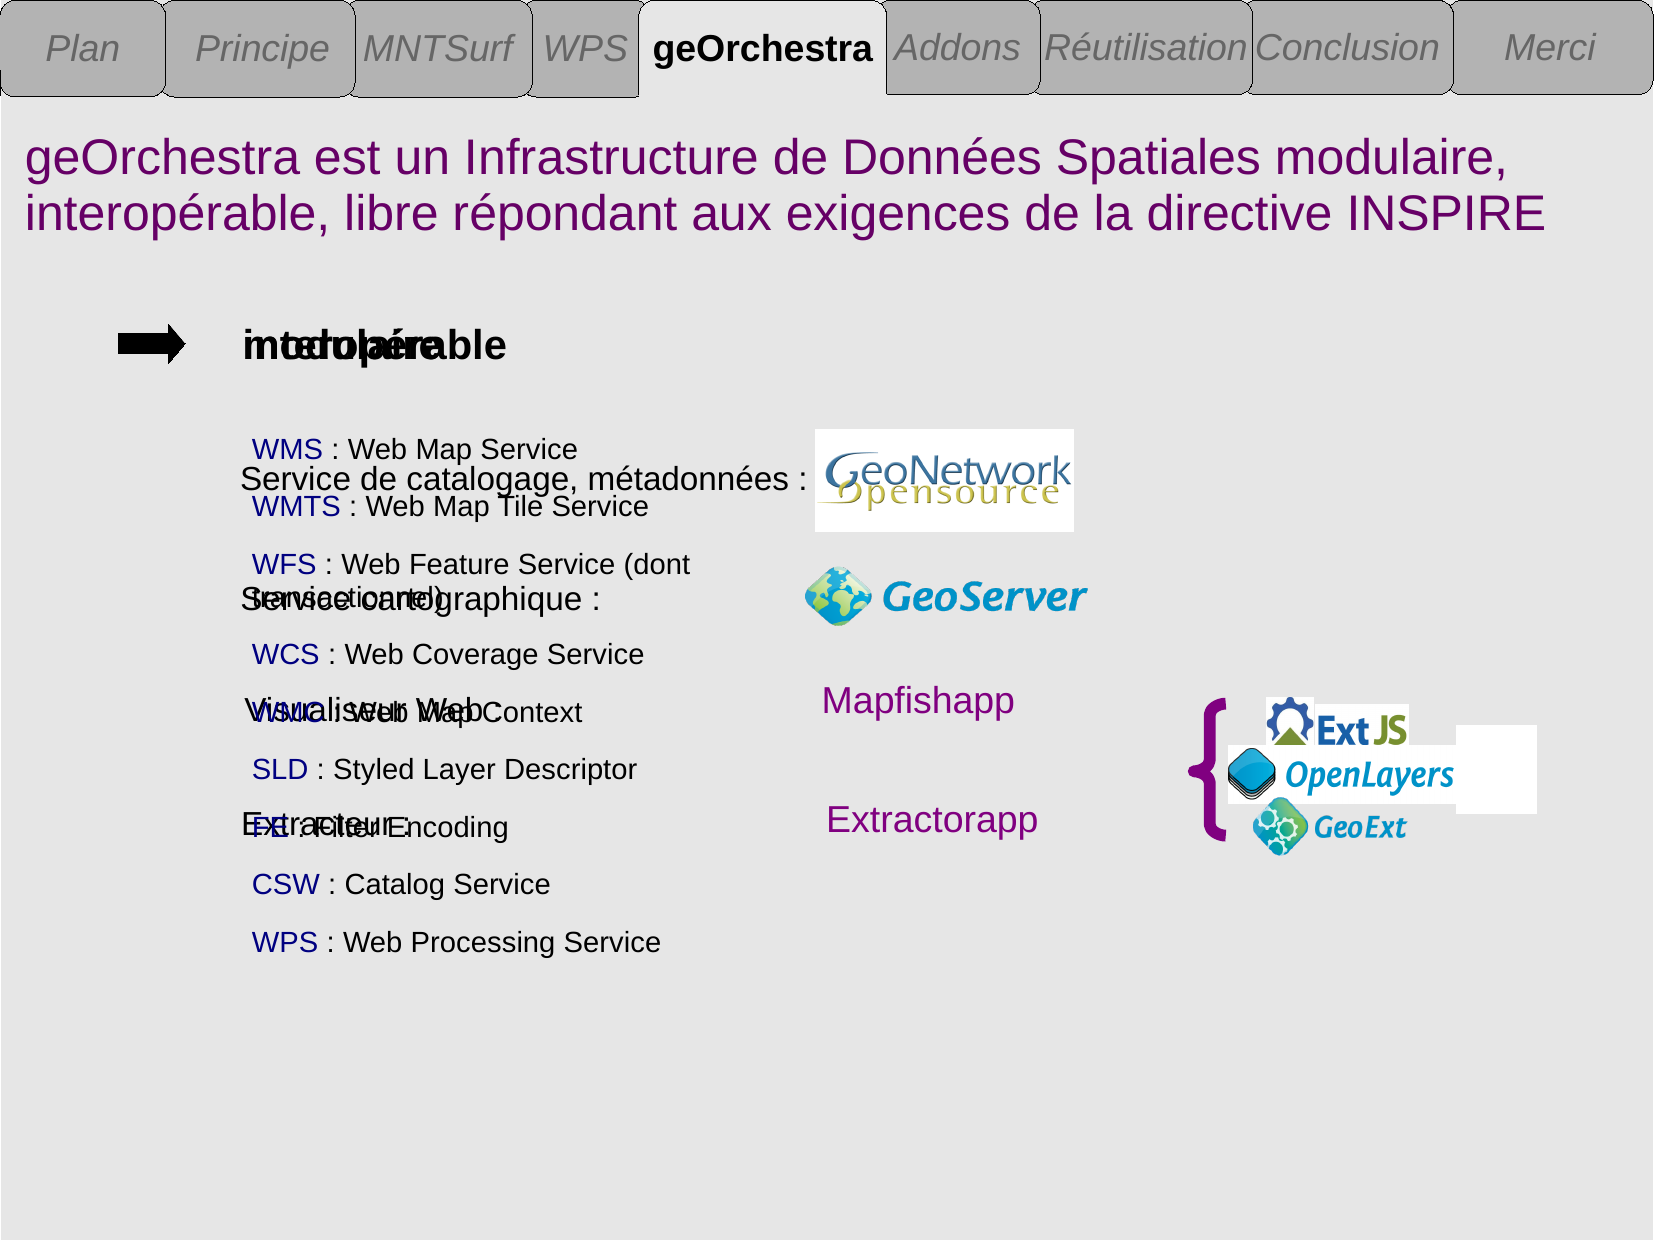

Plan
 Principe
WPS
geOrchestra
MNTSurf
Addons
 Réutilisation
Conclusion
Merci
# geOrchestra est un Infrastructure de Données Spatiales modulaire, interopérable, libre répondant aux exigences de la directive INSPIRE
modulaire
interopérable
WMS : Web Map Service
WMTS : Web Map Tile Service
WFS : Web Feature Service (dont transactionnel)
WCS : Web Coverage Service
WMC : Web Map Context
SLD : Styled Layer Descriptor
FE : Filter Encoding
CSW : Catalog Service
WPS : Web Processing Service
Service de catalogage, métadonnées :
Service cartographique :
Mapfishapp
Visualiseur Web :
Extractorapp
Extracteur :